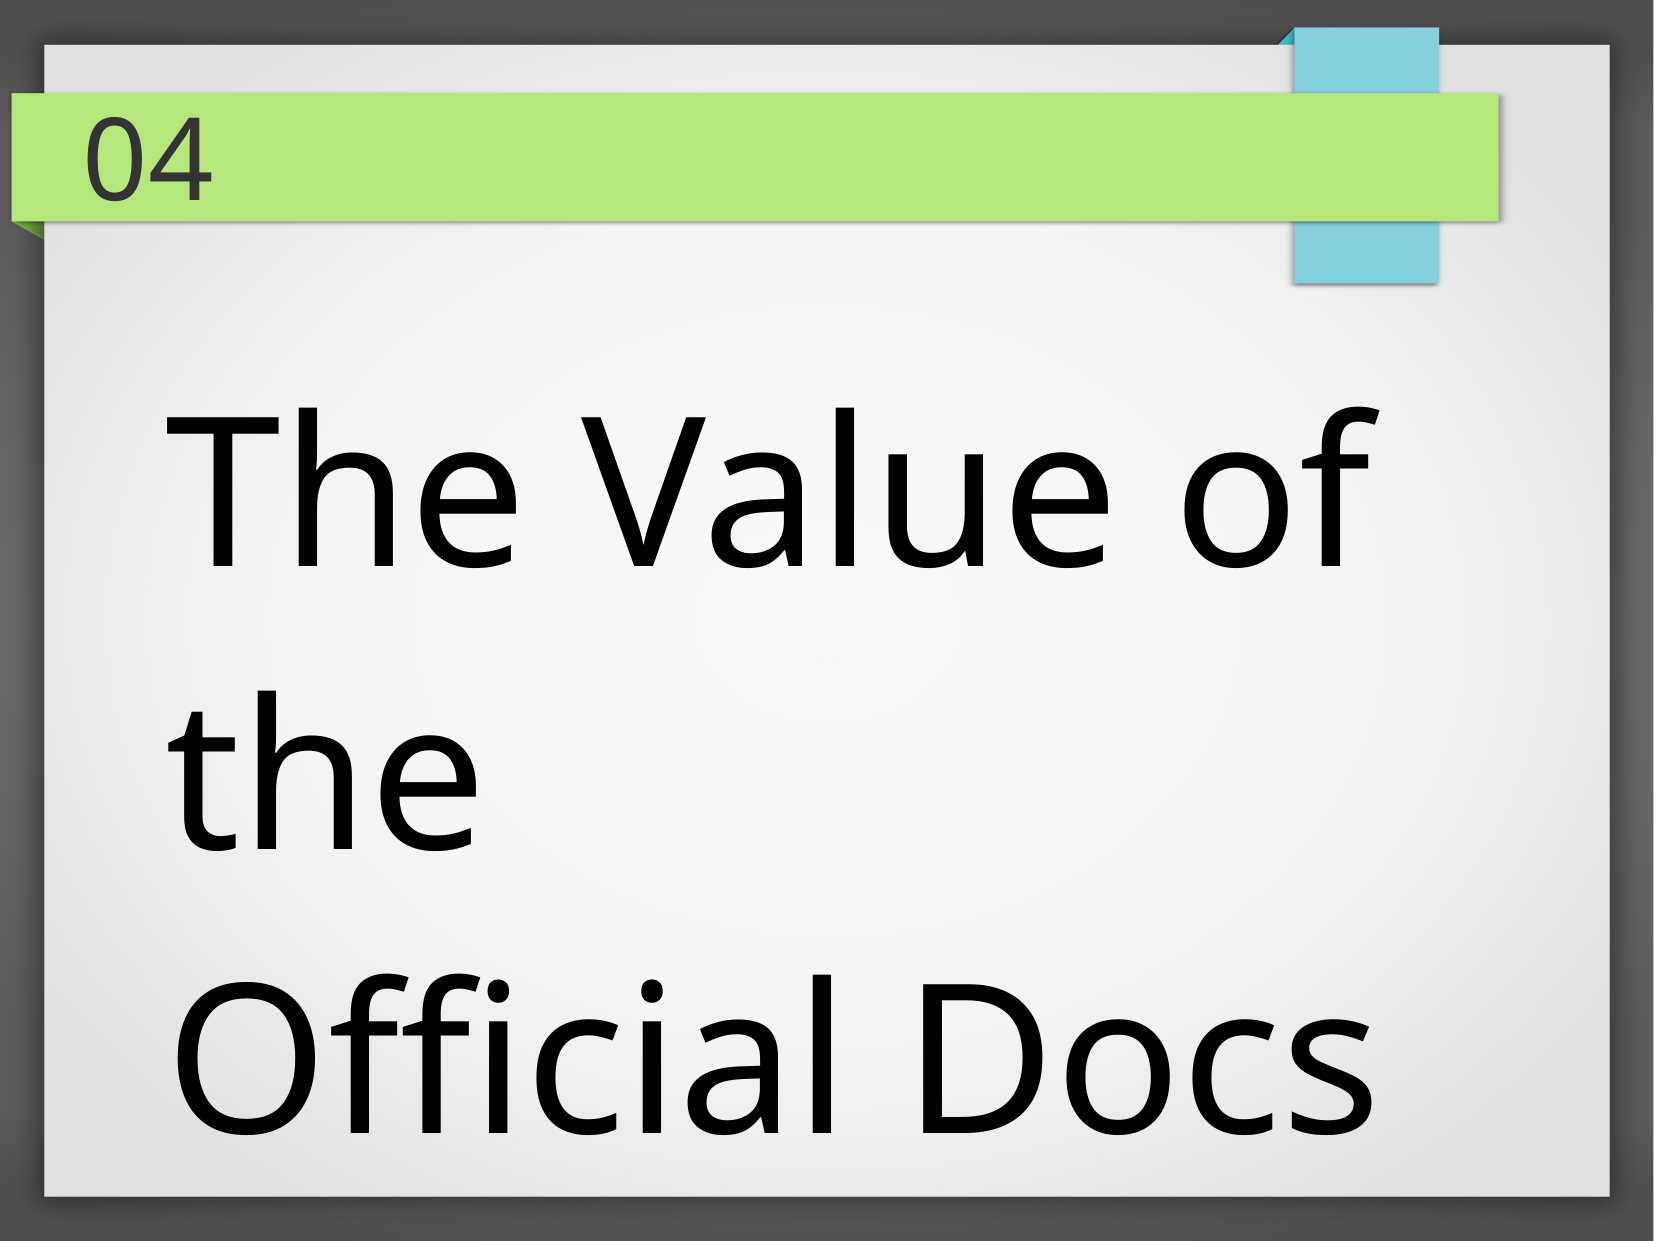

# 04
The Value of the
Official Docs